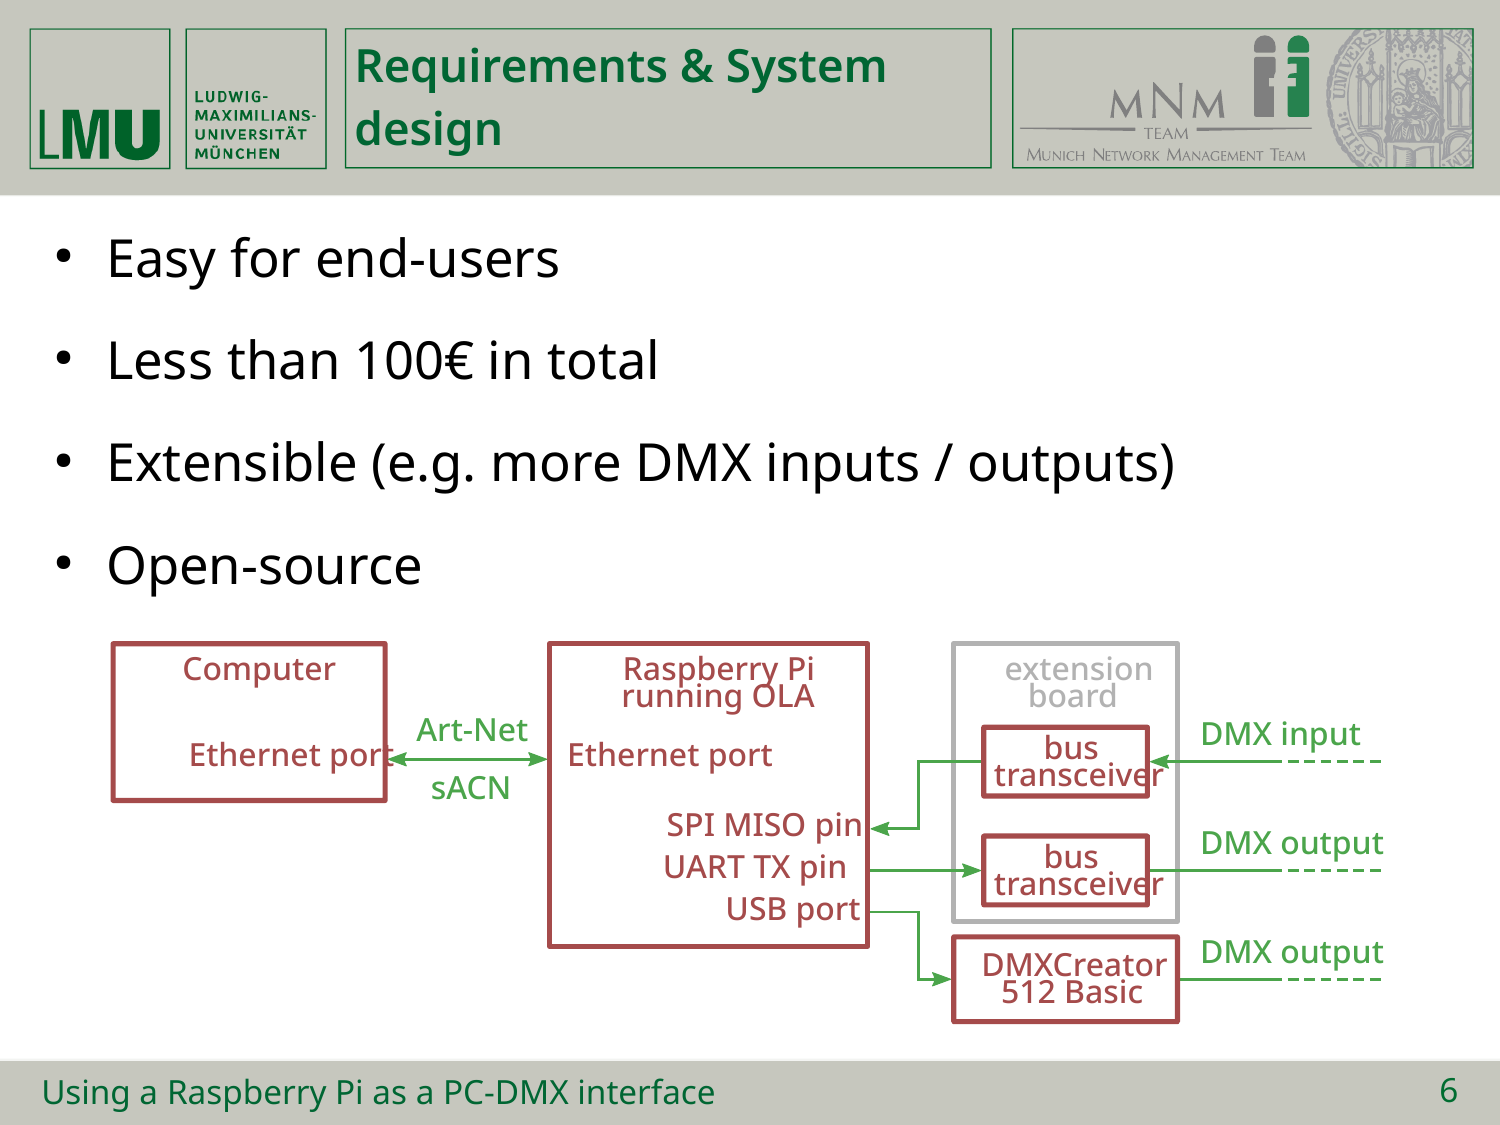

# Requirements & System design
Easy for end-users
Less than 100€ in total
Extensible (e.g. more DMX inputs / outputs)
Open-source
PC-DMX interface with Raspberry Pi
6